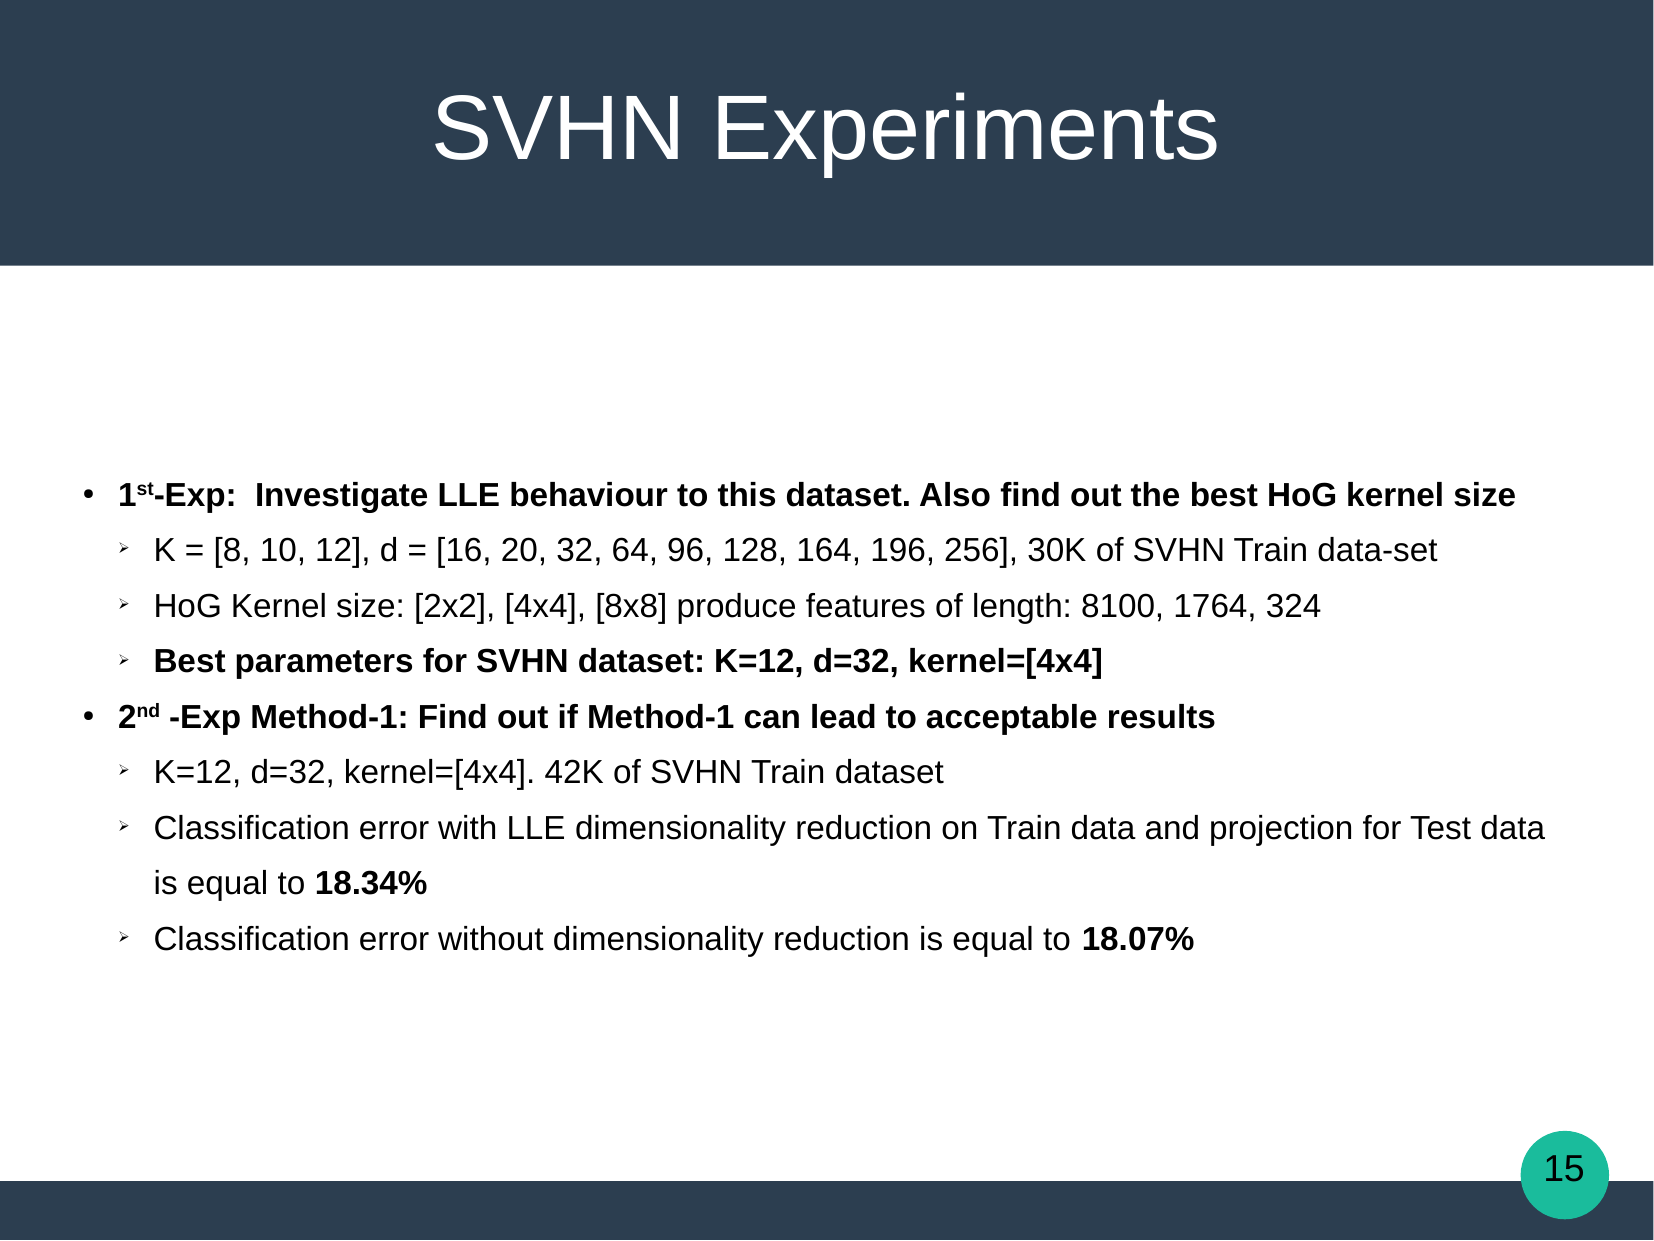

# SVHN Experiments
1st-Exp: Investigate LLE behaviour to this dataset. Also find out the best HoG kernel size
K = [8, 10, 12], d = [16, 20, 32, 64, 96, 128, 164, 196, 256], 30K of SVHN Train data-set
HoG Kernel size: [2x2], [4x4], [8x8] produce features of length: 8100, 1764, 324
Best parameters for SVHN dataset: K=12, d=32, kernel=[4x4]
2nd -Exp Method-1: Find out if Method-1 can lead to acceptable results
K=12, d=32, kernel=[4x4]. 42K of SVHN Train dataset
Classification error with LLE dimensionality reduction on Train data and projection for Test data is equal to 18.34%
Classification error without dimensionality reduction is equal to 18.07%